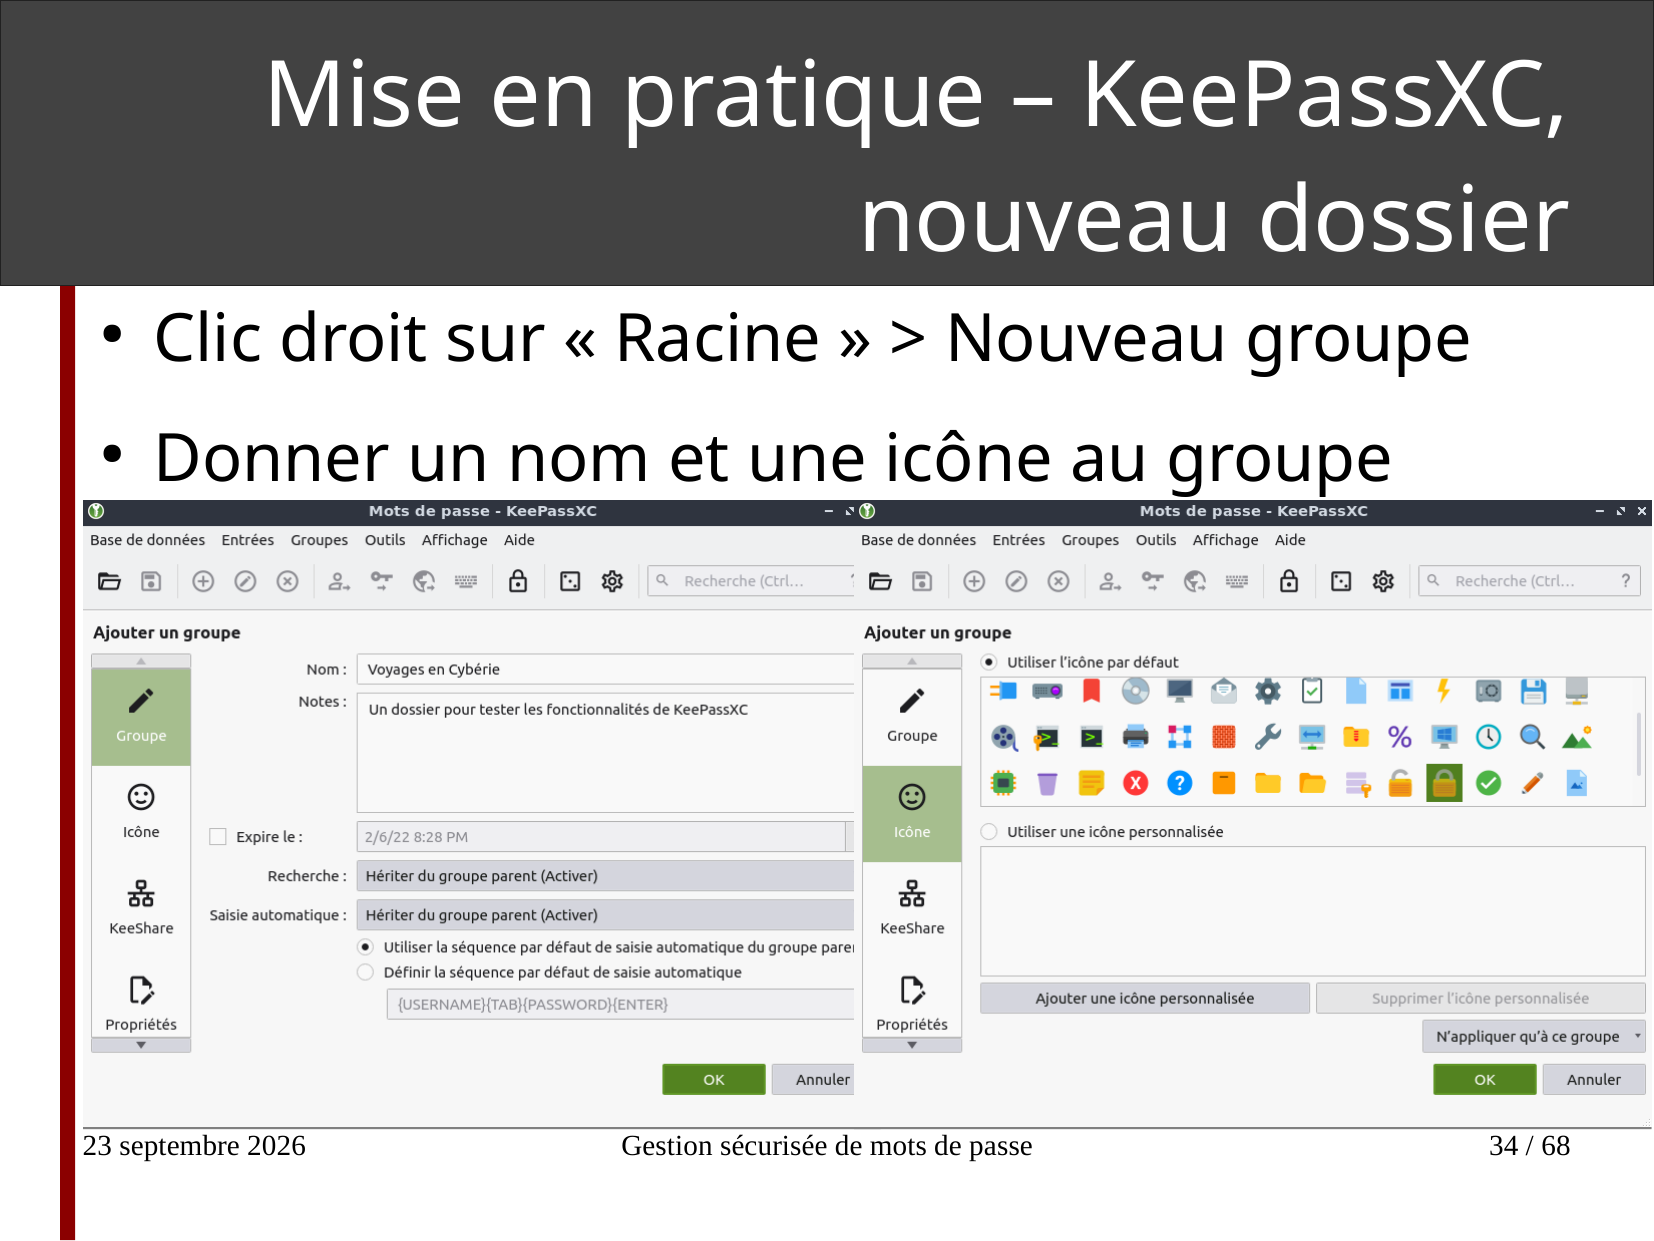

# Mise en pratique – KeePassXC, nouveau dossier
Clic droit sur « Racine » > Nouveau groupe
Donner un nom et une icône au groupe
Gestion sécurisée de mots de passe
34